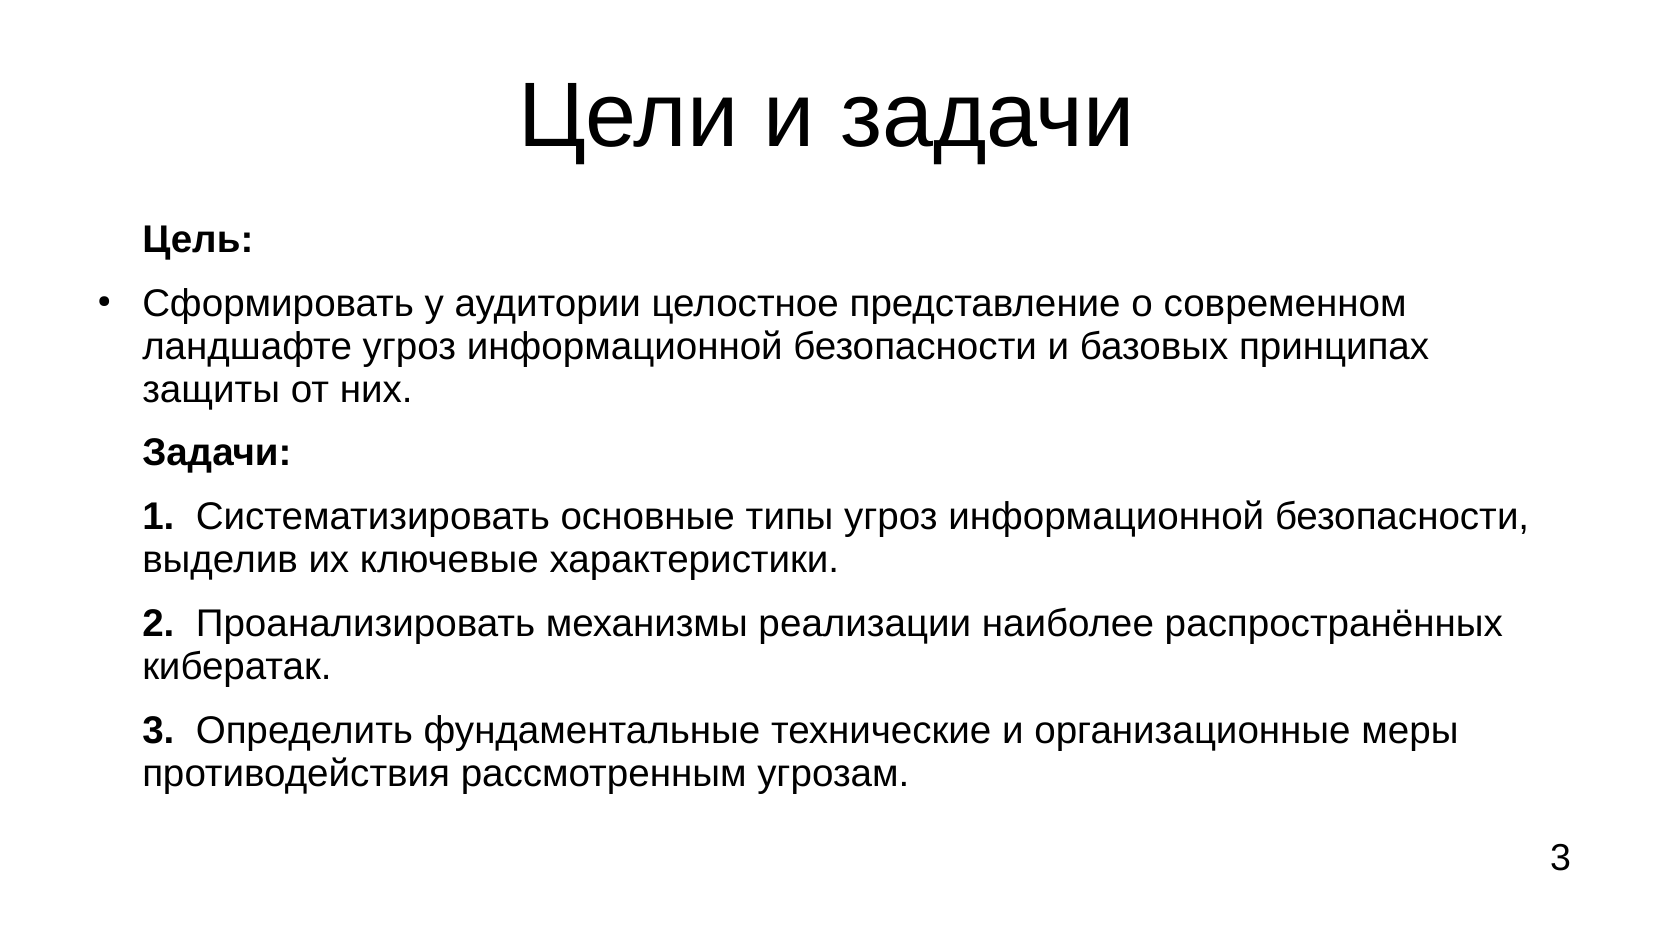

# Цели и задачи
Цель:
Сформировать у аудитории целостное представление о современном ландшафте угроз информационной безопасности и базовых принципах защиты от них.
Задачи:
1. Систематизировать основные типы угроз информационной безопасности, выделив их ключевые характеристики.
2. Проанализировать механизмы реализации наиболее распространённых кибератак.
3. Определить фундаментальные технические и организационные меры противодействия рассмотренным угрозам.
3